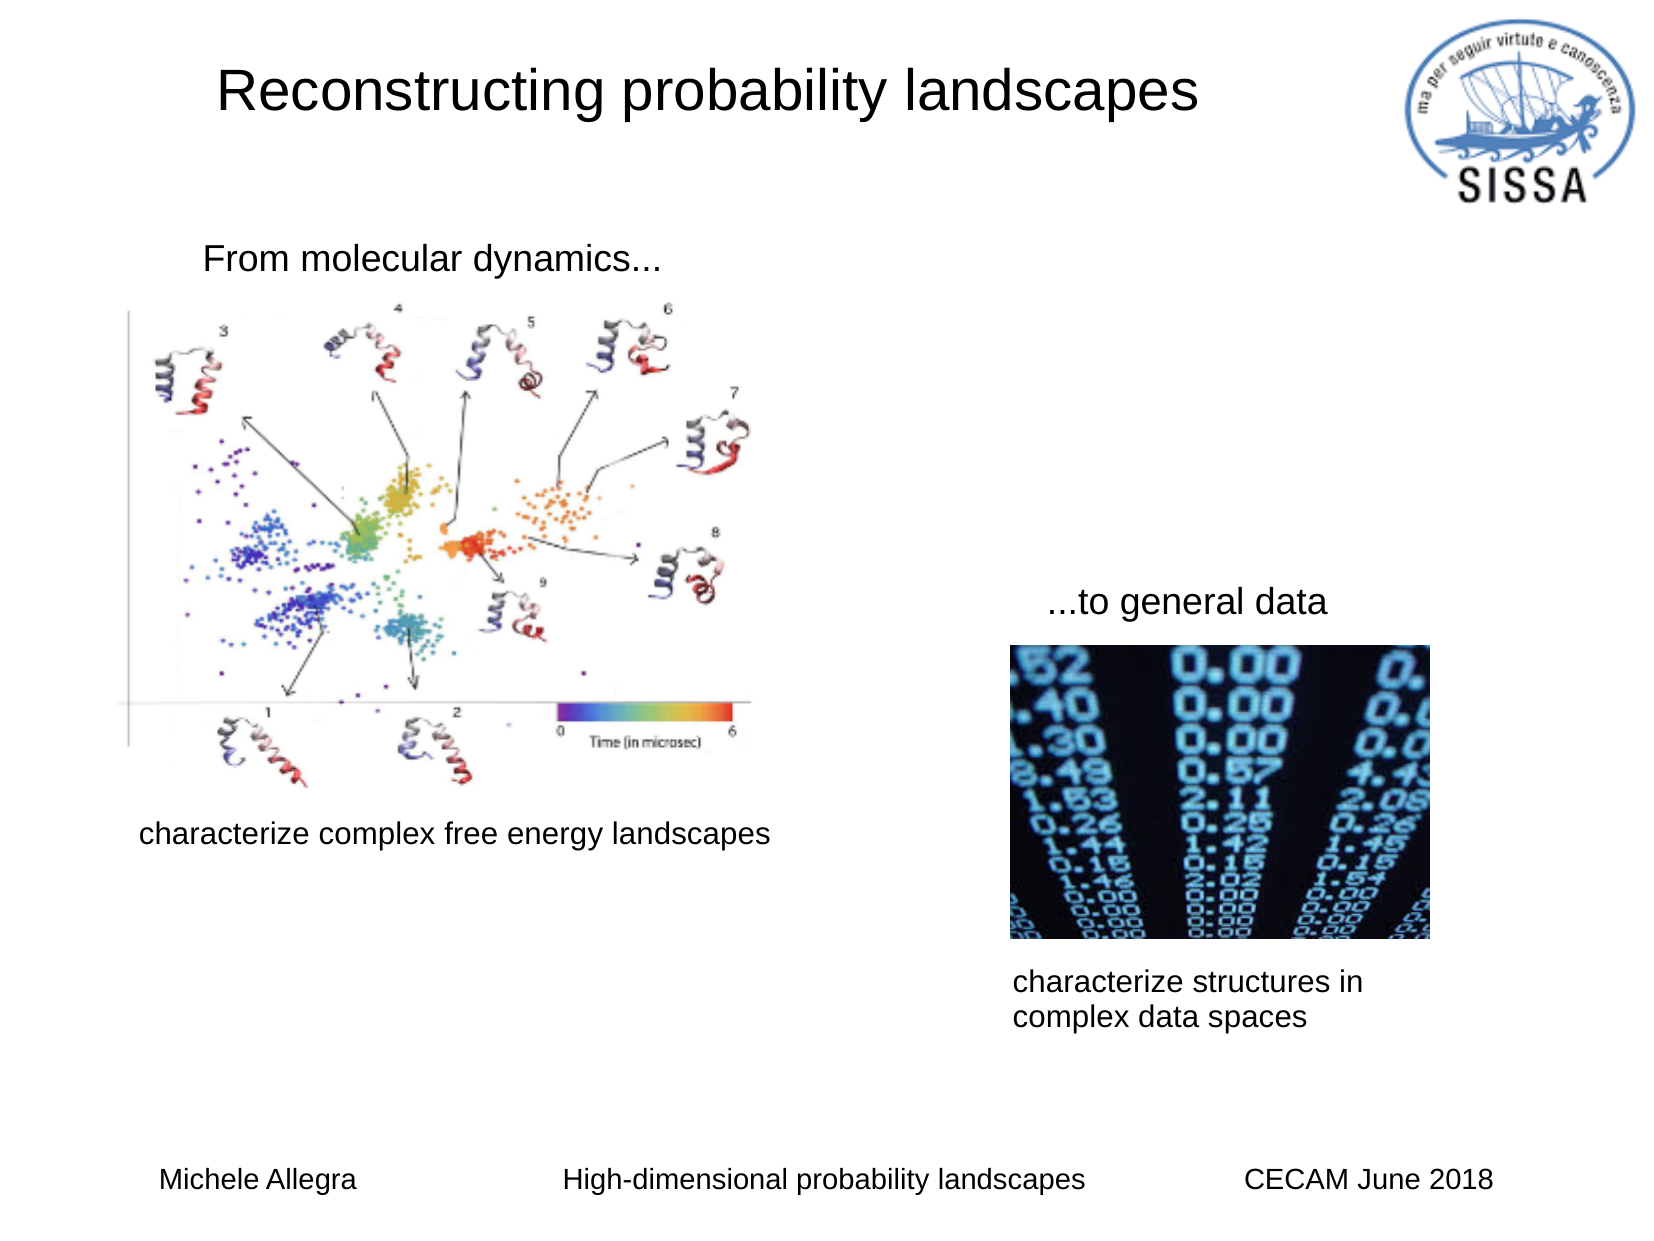

# Reconstructing probability landscapes
 From molecular dynamics...
 ...to general data
characterize complex free energy landscapes
characterize structures in complex data spaces
Michele Allegra High-dimensional probability landscapes CECAM June 2018